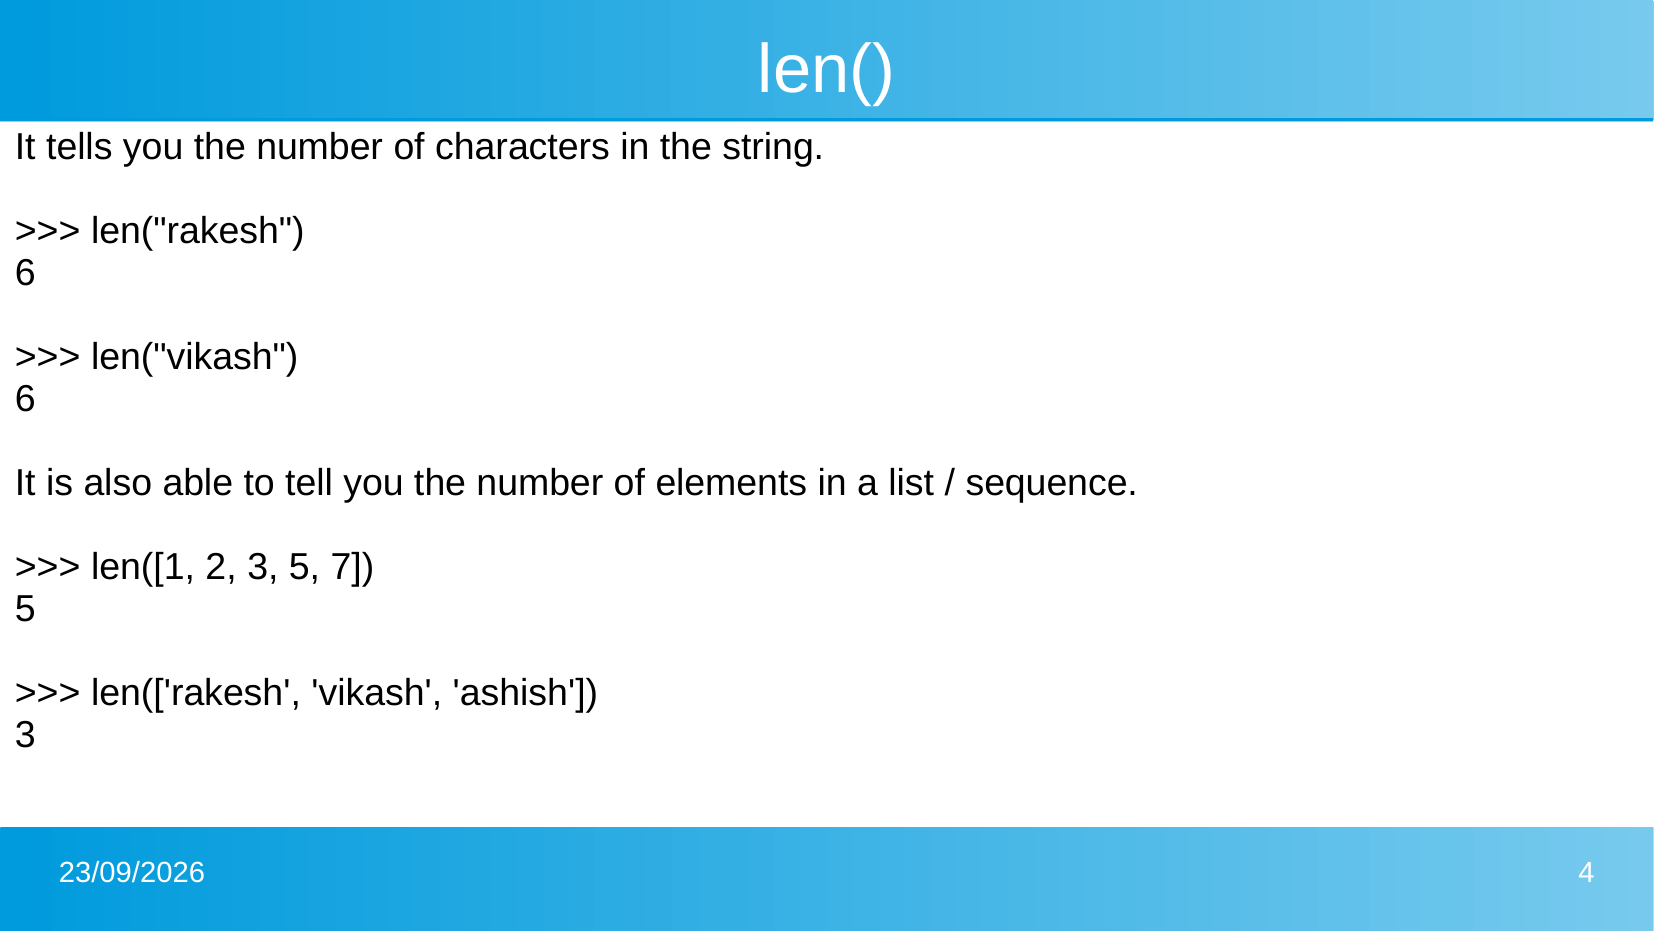

# len()
It tells you the number of characters in the string.
>>> len("rakesh")
6
>>> len("vikash")
6
It is also able to tell you the number of elements in a list / sequence.
>>> len([1, 2, 3, 5, 7])
5
>>> len(['rakesh', 'vikash', 'ashish'])
3
4